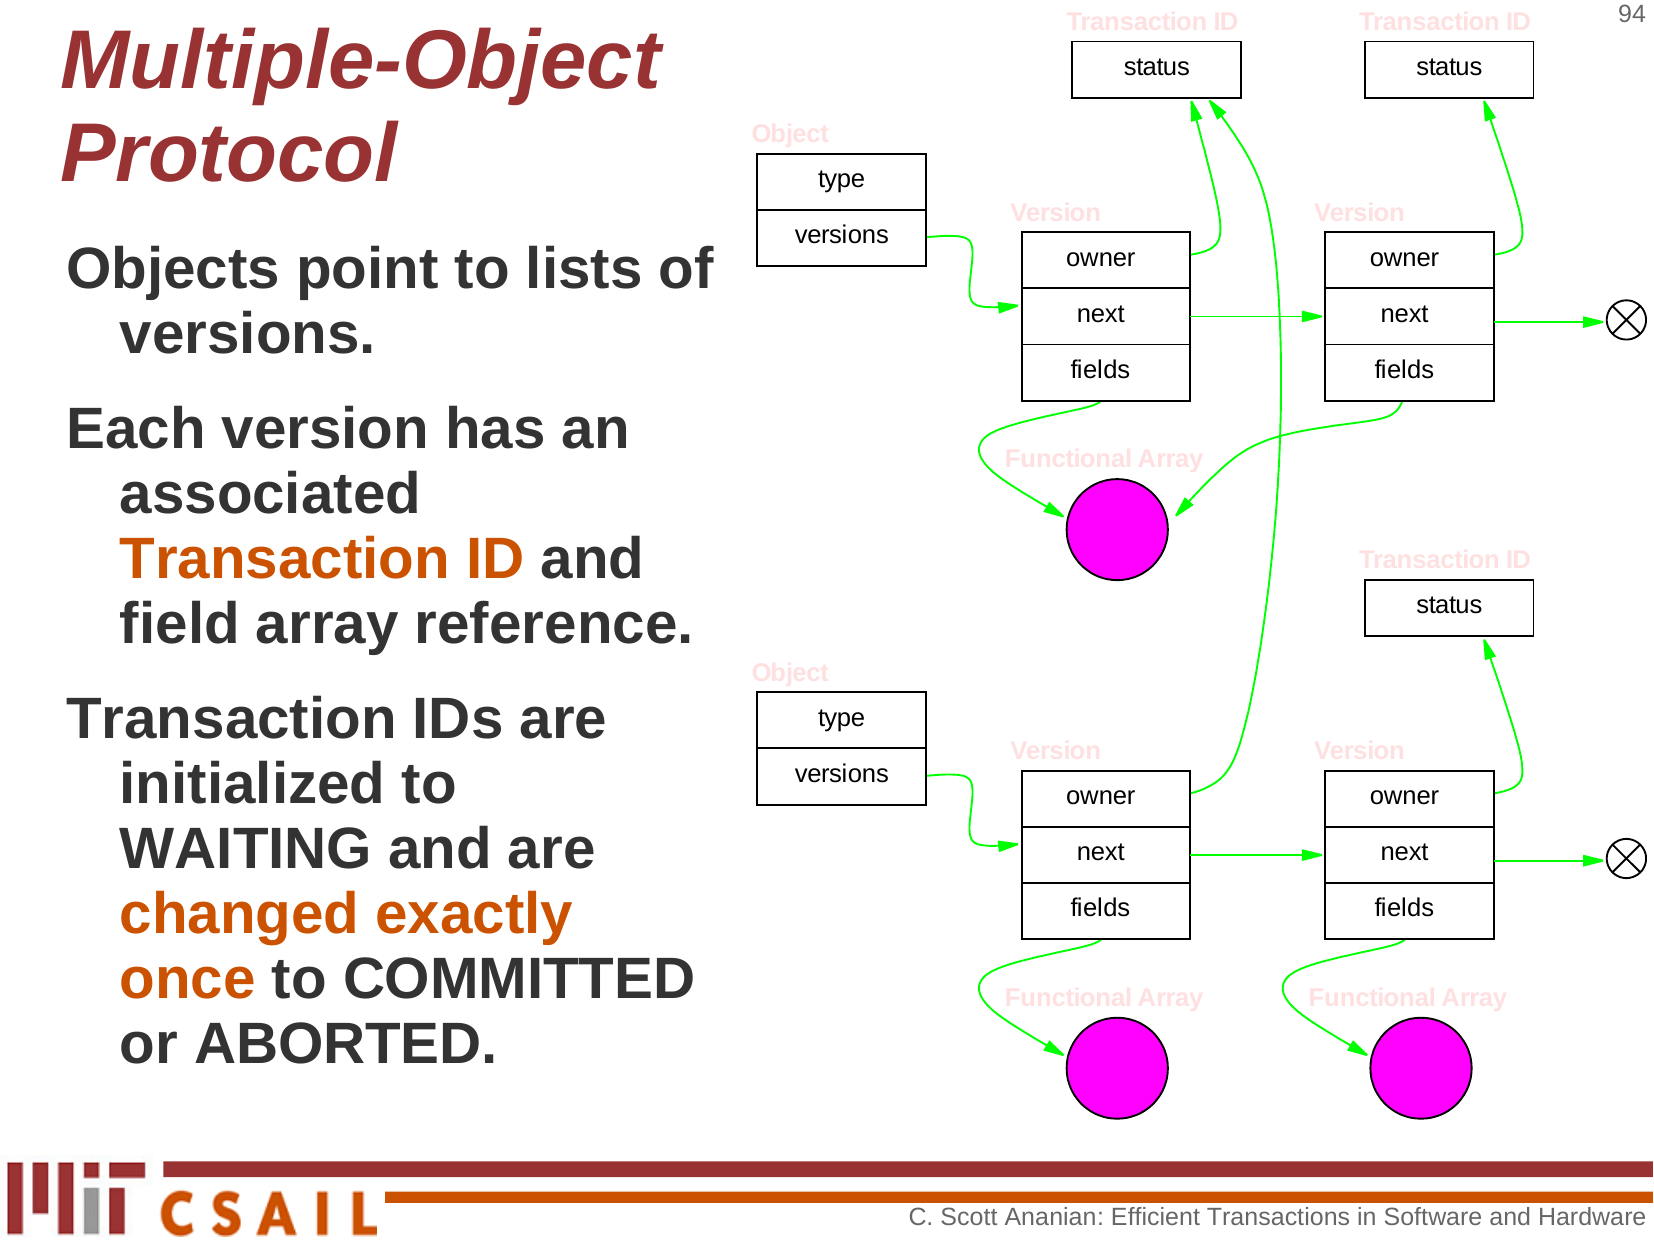

# Multiple-Object Protocol
Objects point to lists of versions.
Each version has an associated Transaction ID and field array reference.
Transaction IDs are initialized to WAITING and are changed exactly once to COMMITTED or ABORTED.